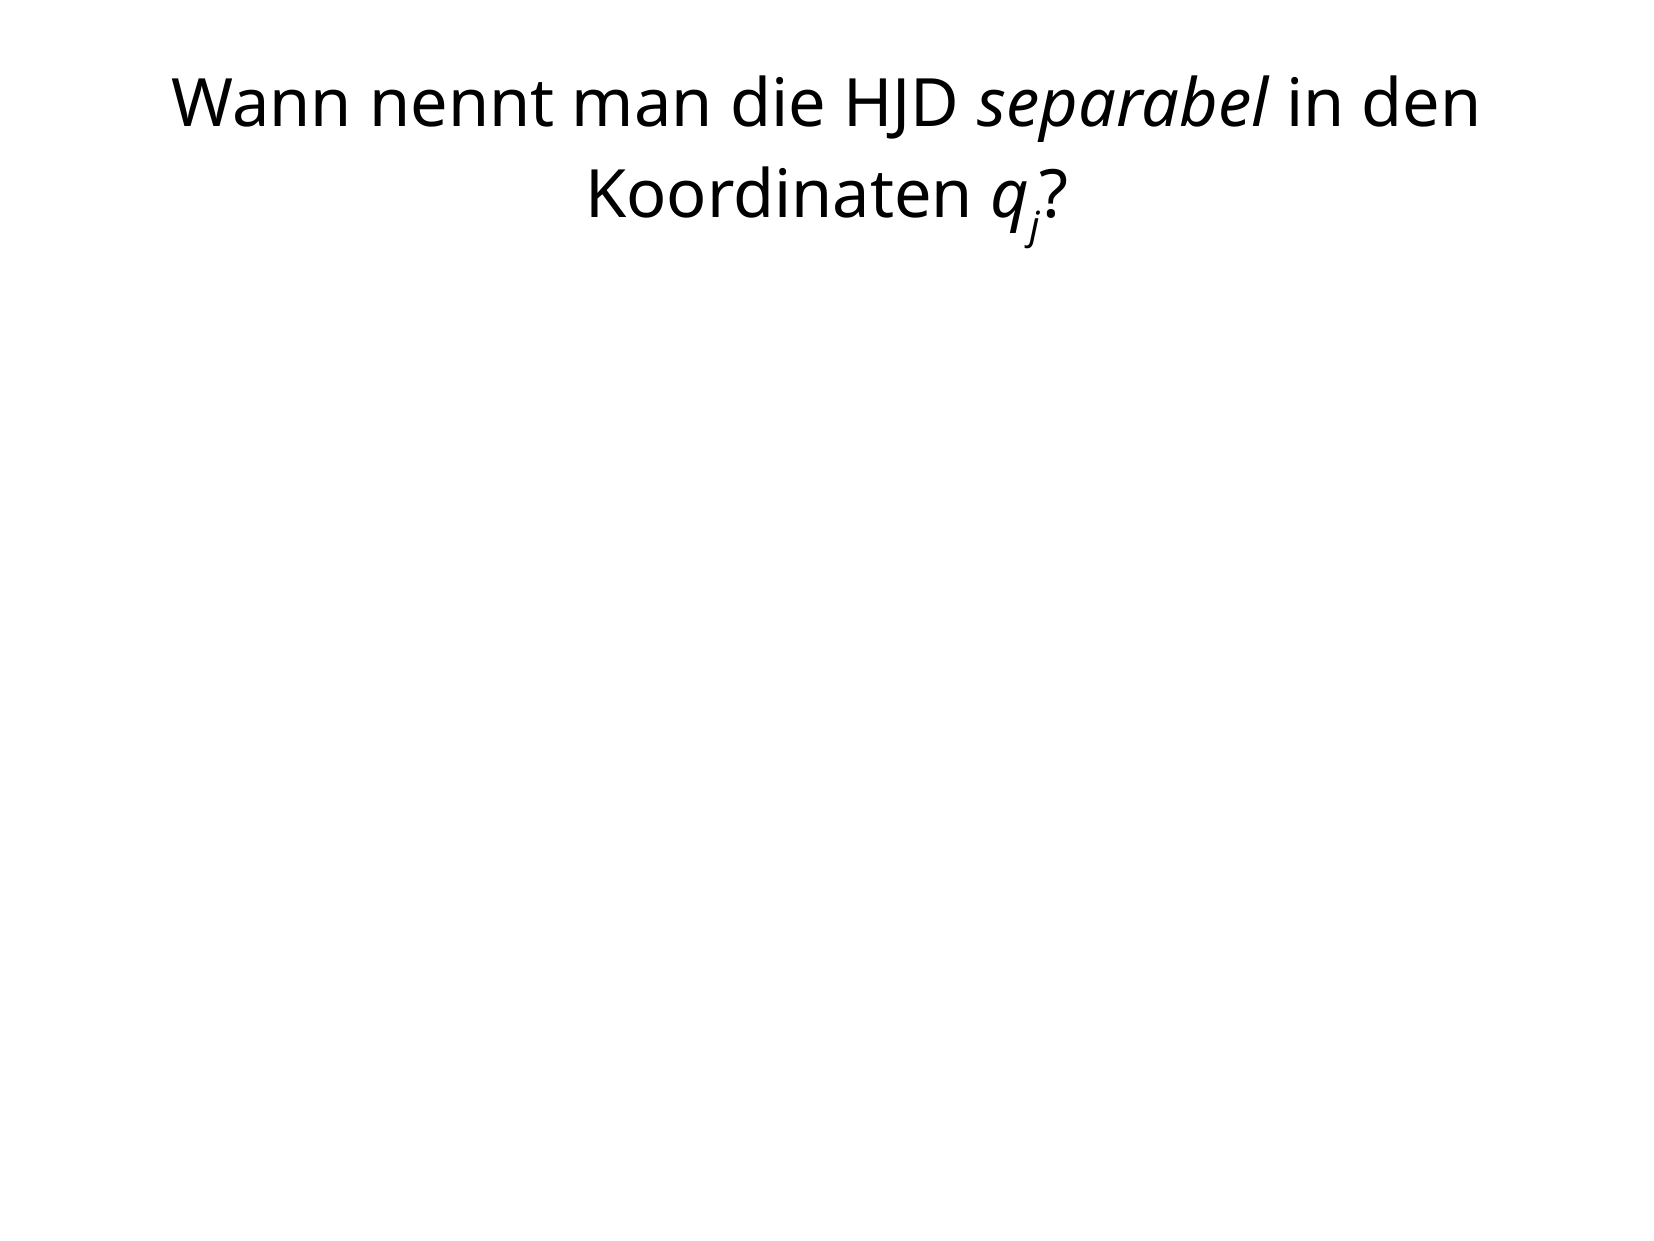

# Wann nennt man die HJD separabel in den Koordinaten qj?